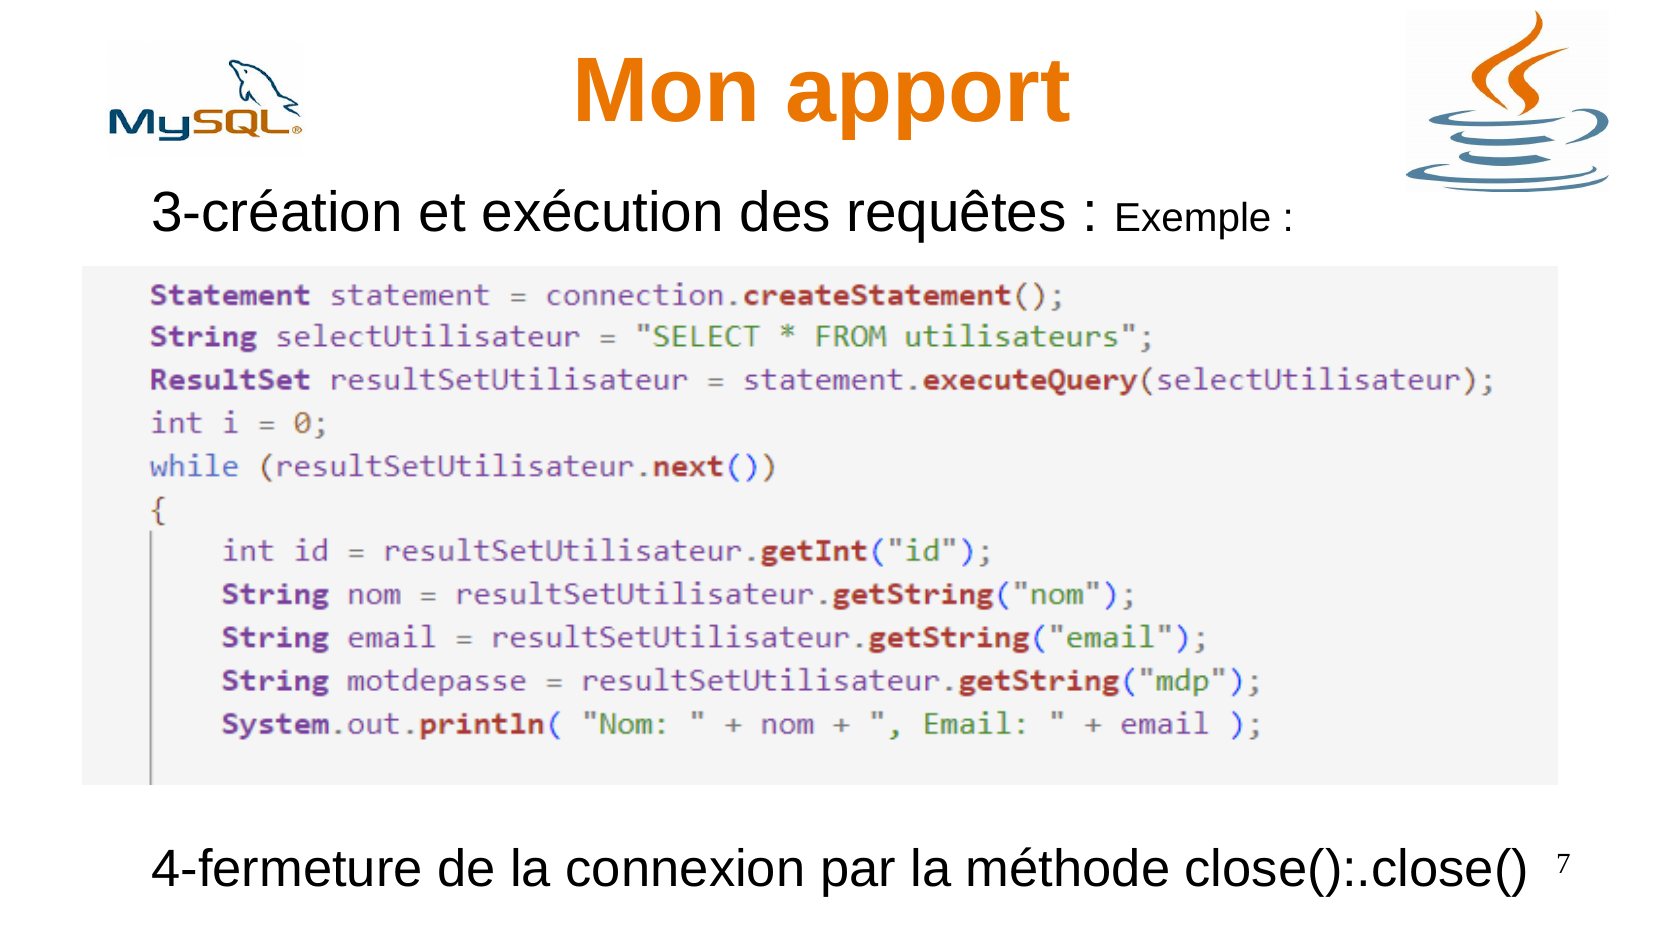

# Mon apport
3-création et exécution des requêtes : Exemple :
4-fermeture de la connexion par la méthode close():.close()
7